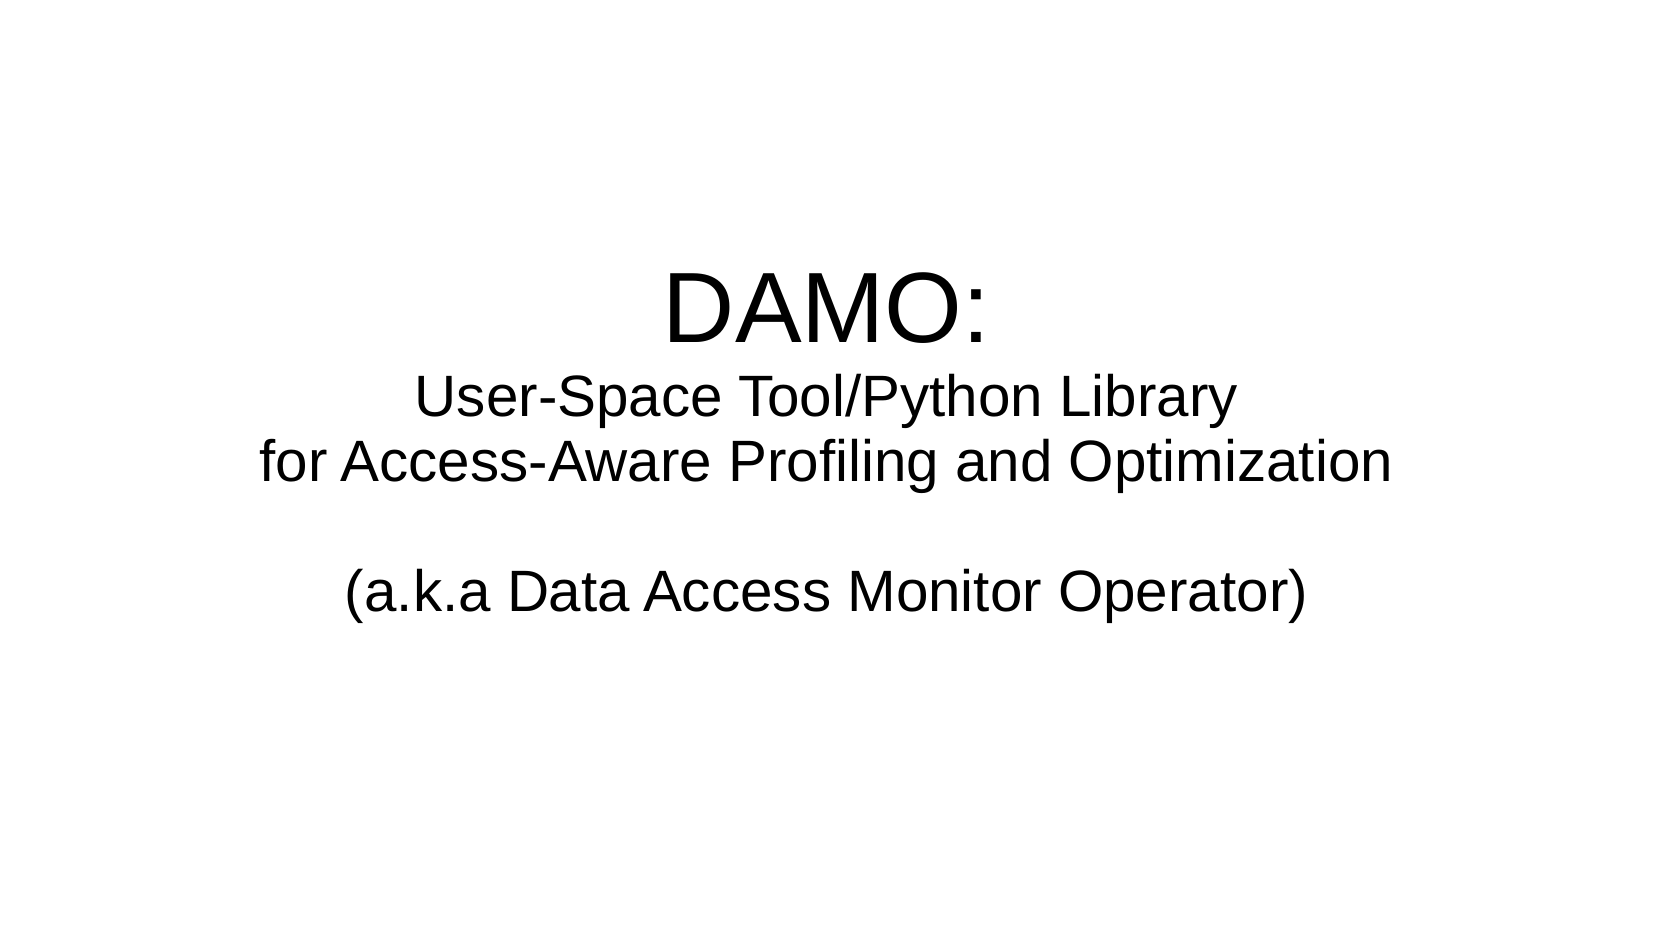

DAMO:
User-Space Tool/Python Library
for Access-Aware Profiling and Optimization
(a.k.a Data Access Monitor Operator)